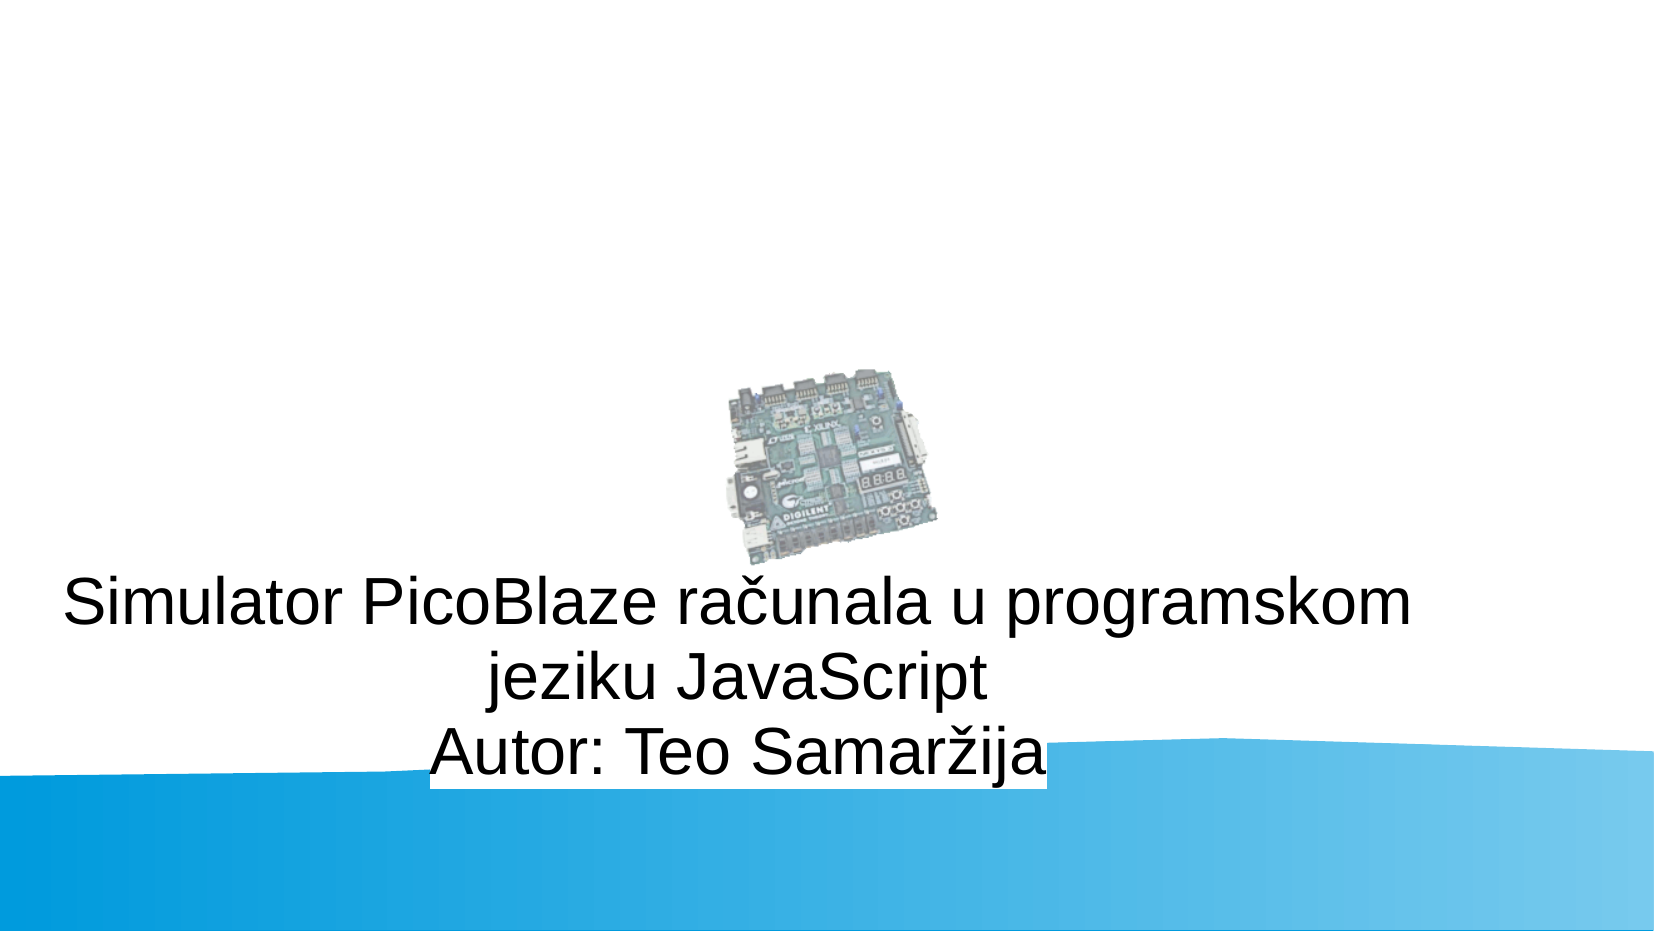

# Simulator PicoBlaze računala u programskom jeziku JavaScript
Autor: Teo Samaržija